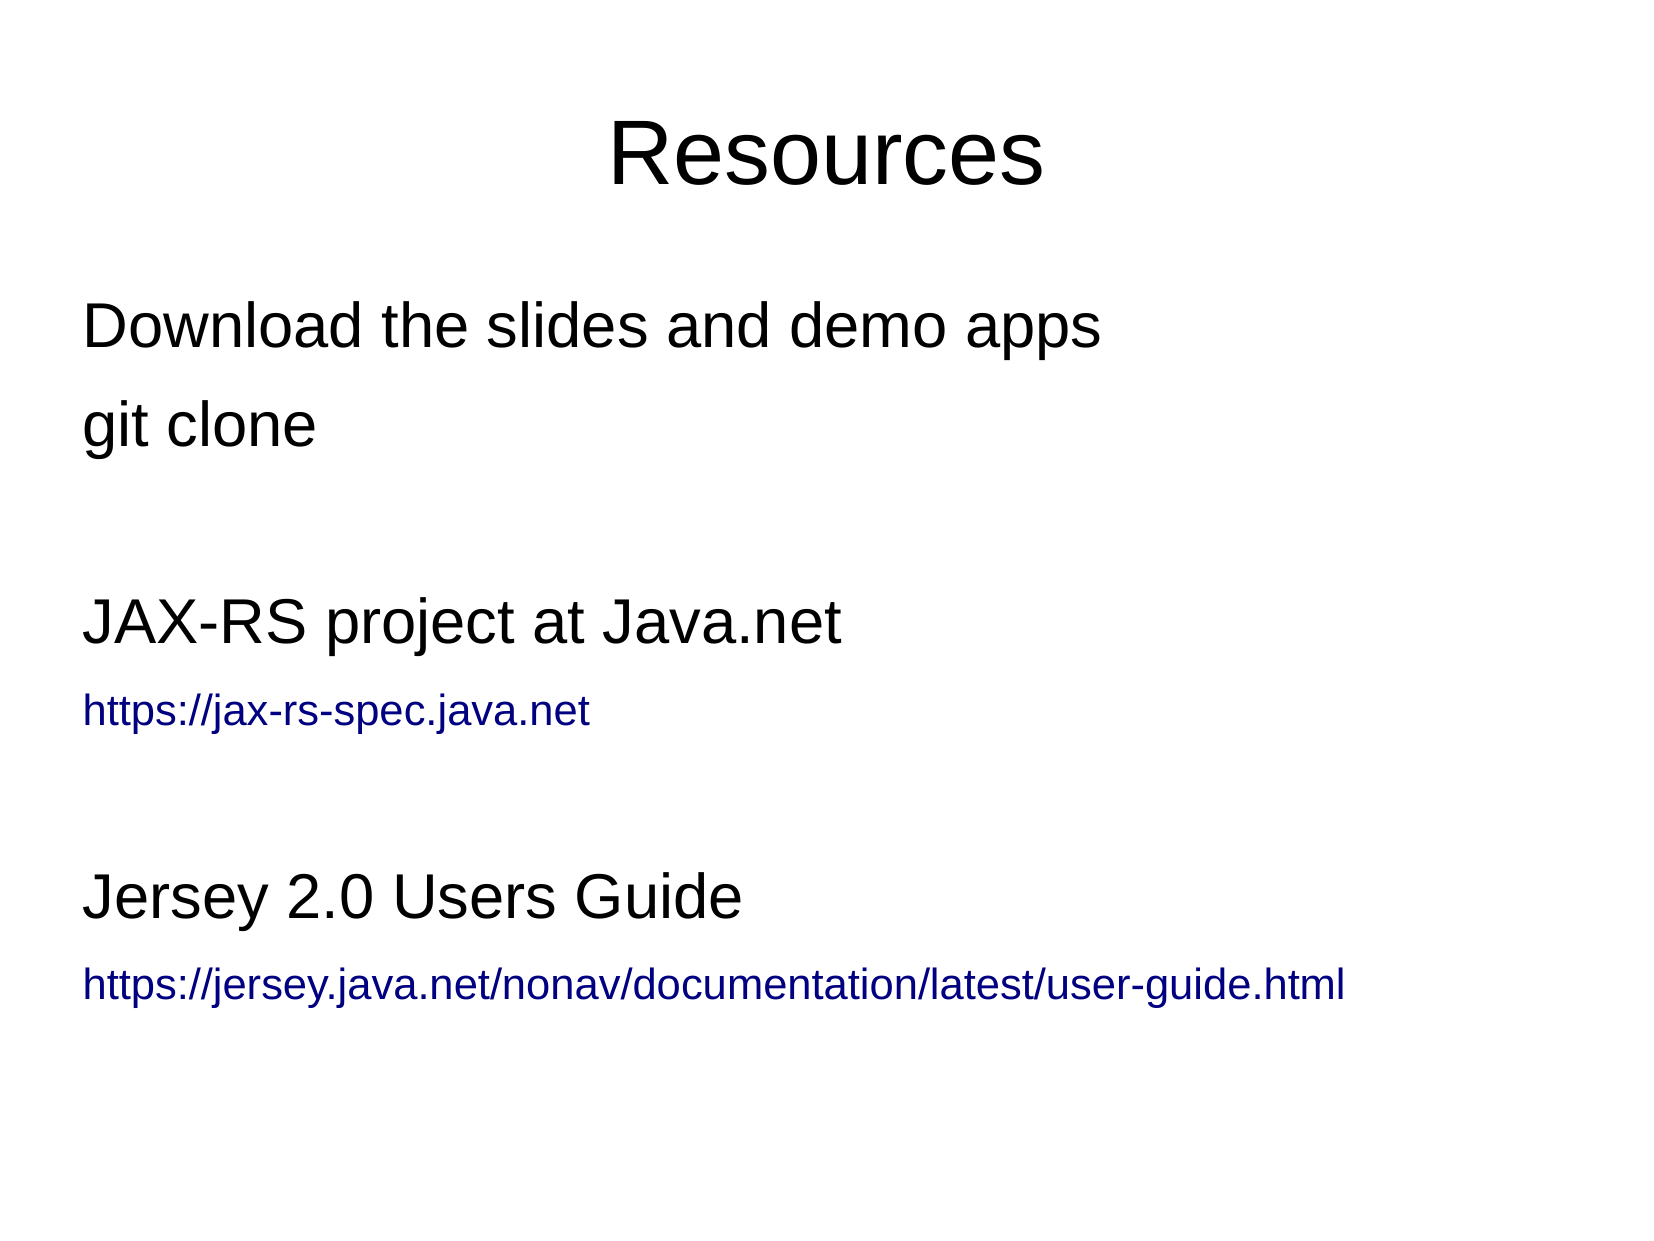

# Resources
Download the slides and demo apps
git clone
JAX-RS project at Java.net
https://jax-rs-spec.java.net
Jersey 2.0 Users Guide
https://jersey.java.net/nonav/documentation/latest/user-guide.html